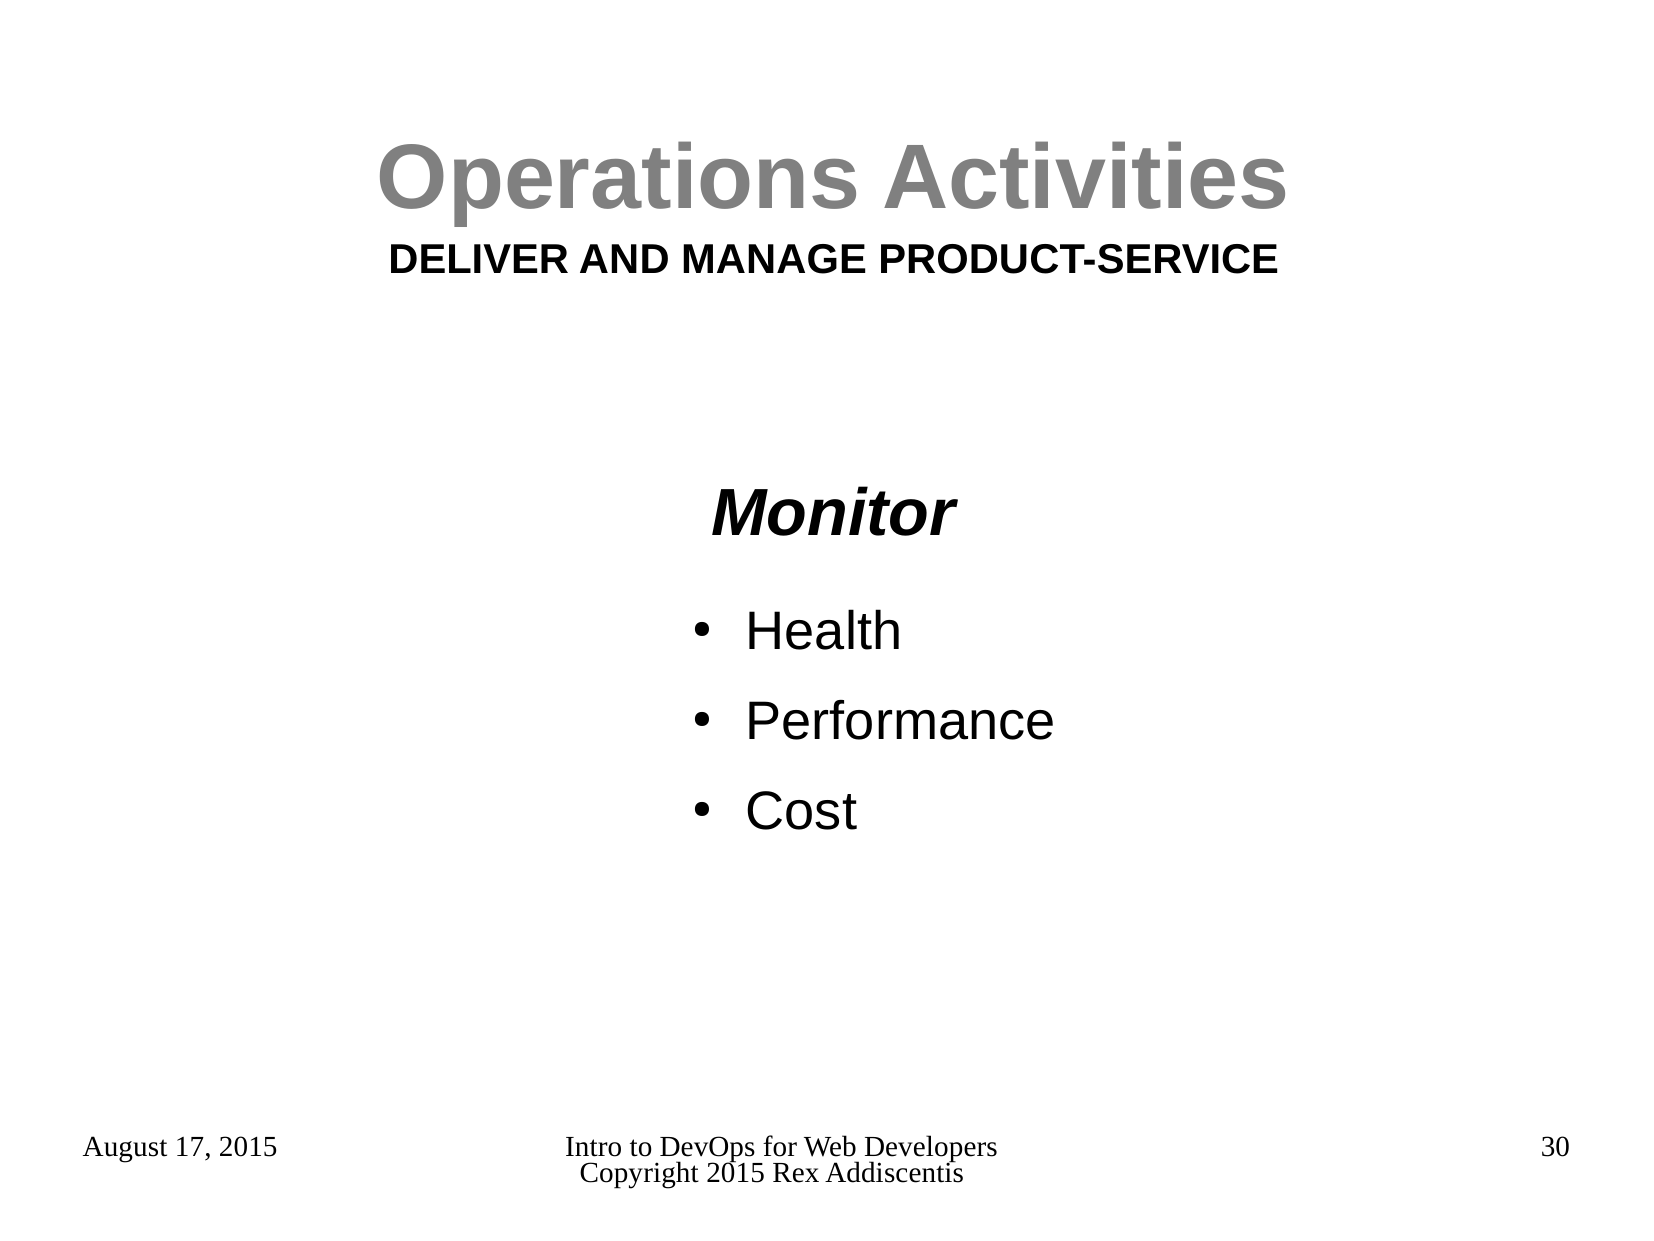

# Operations Activities
DELIVER AND MANAGE PRODUCT-SERVICE
Monitor
Health
Performance
Cost
August 17, 2015
Intro to DevOps for Web Developers Copyright 2015 Rex Addiscentis
30